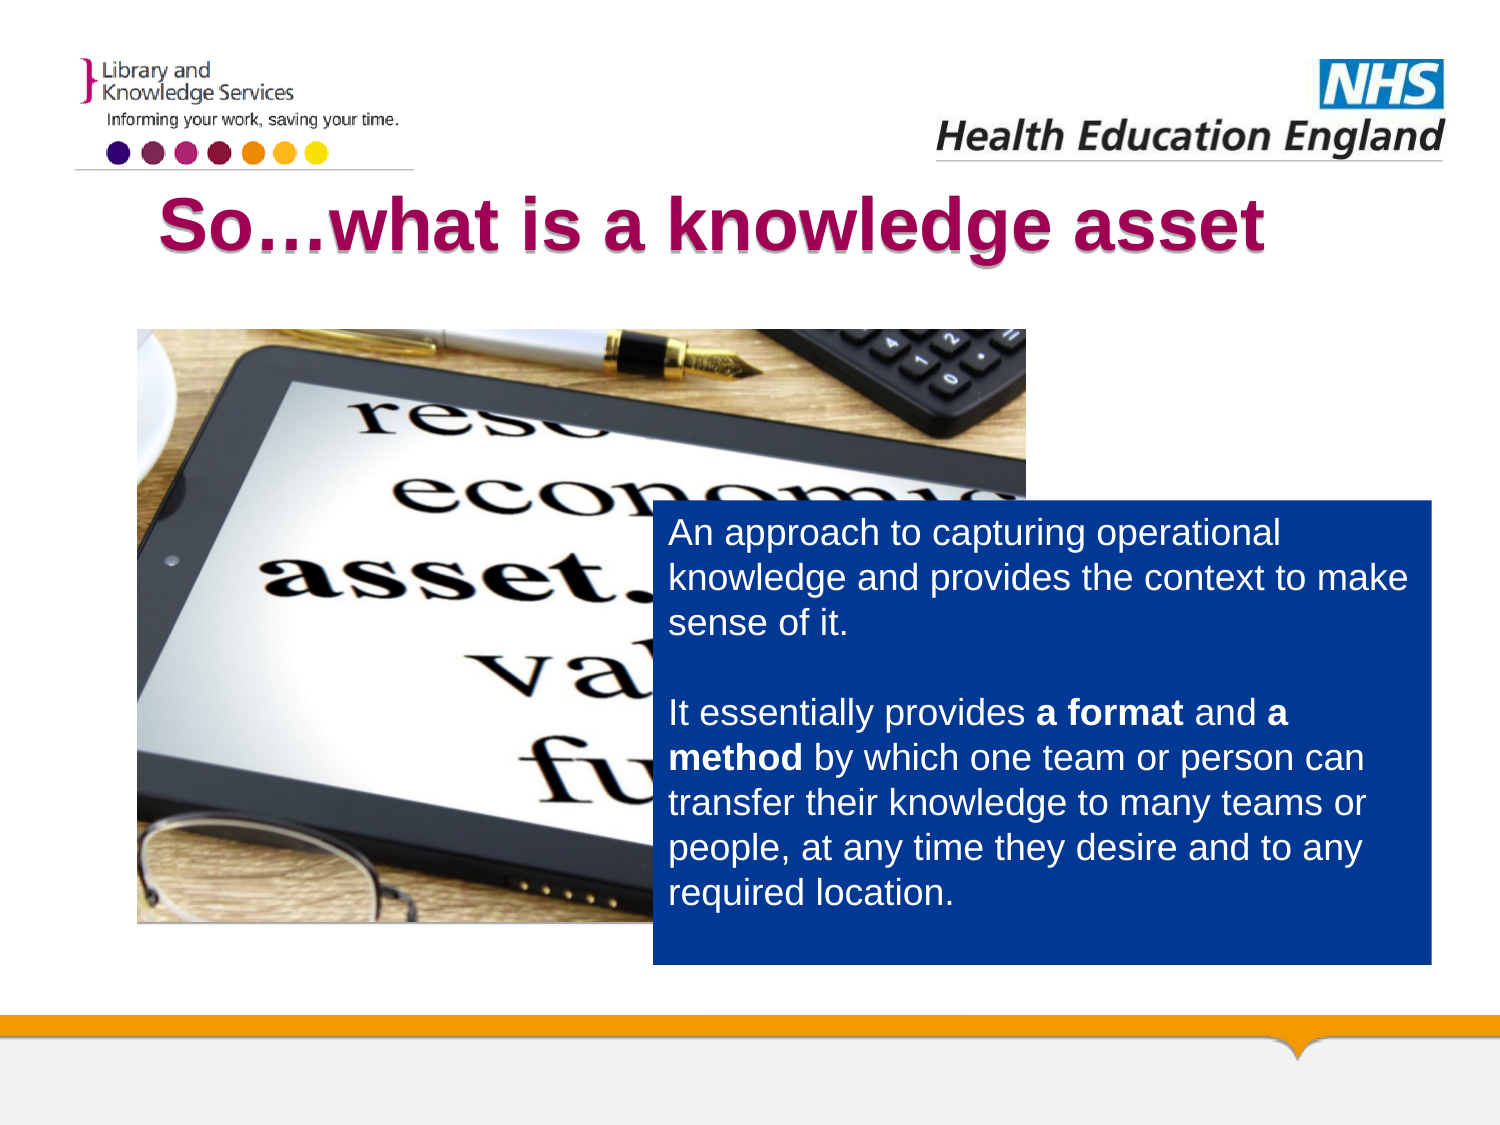

# So…what is a knowledge asset
An approach to capturing operational
knowledge and provides the context to make sense of it.
It essentially provides a format and a method by which one team or person can transfer their knowledge to many teams or people, at any time they desire and to any required location.